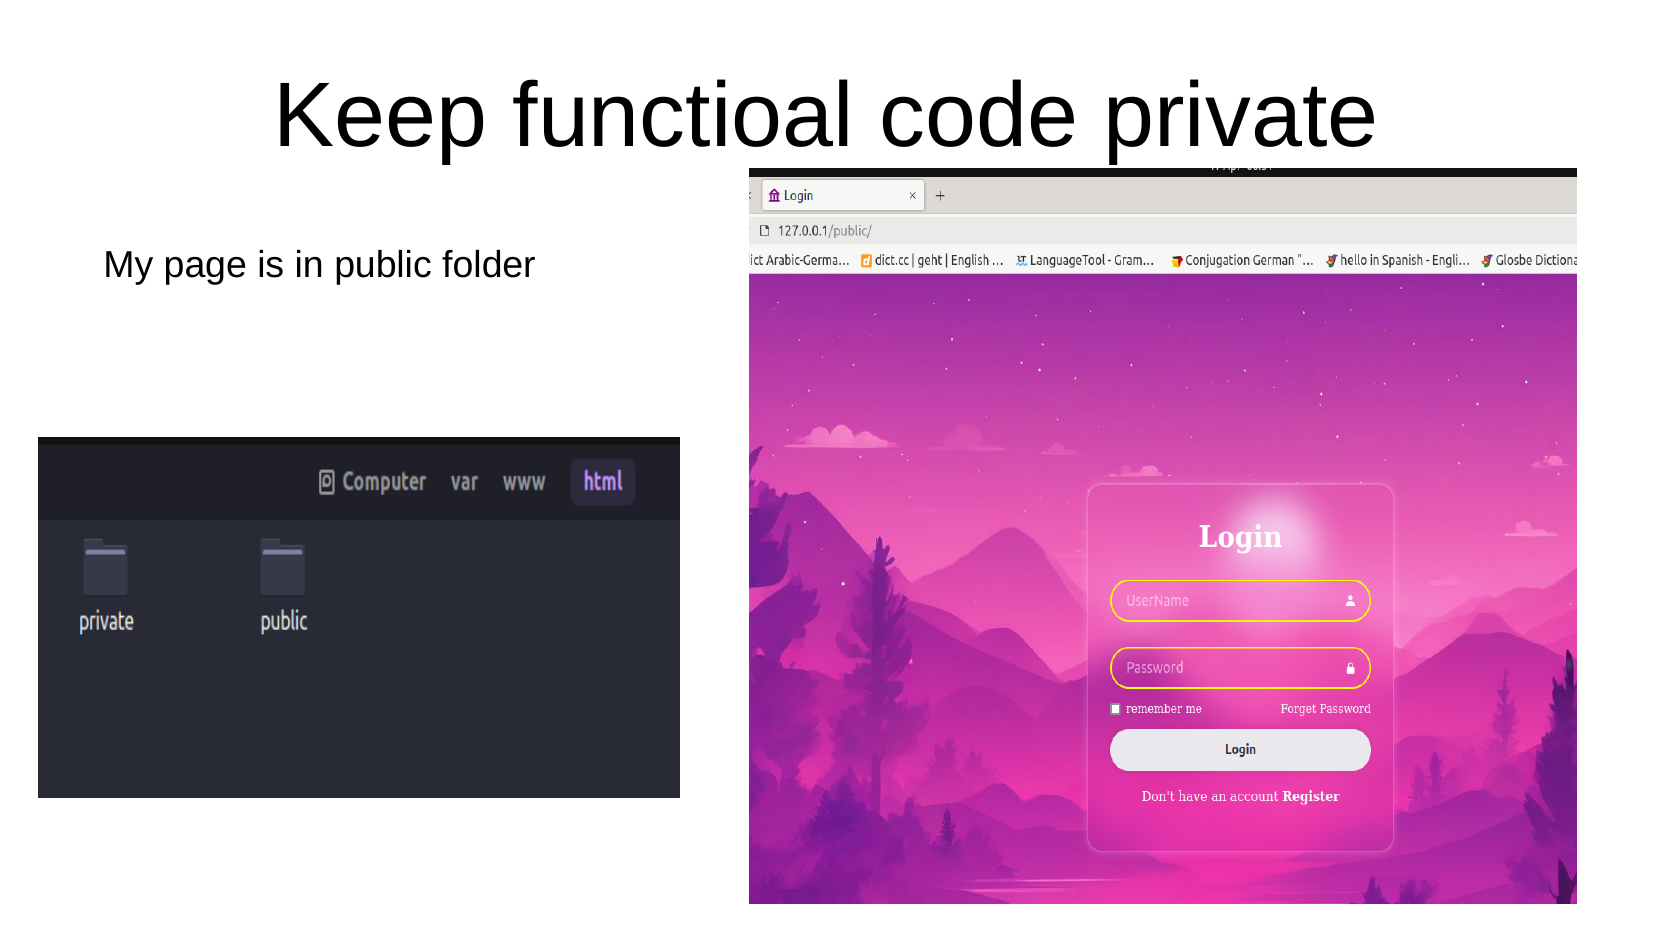

# Keep functioal code private
My page is in public folder